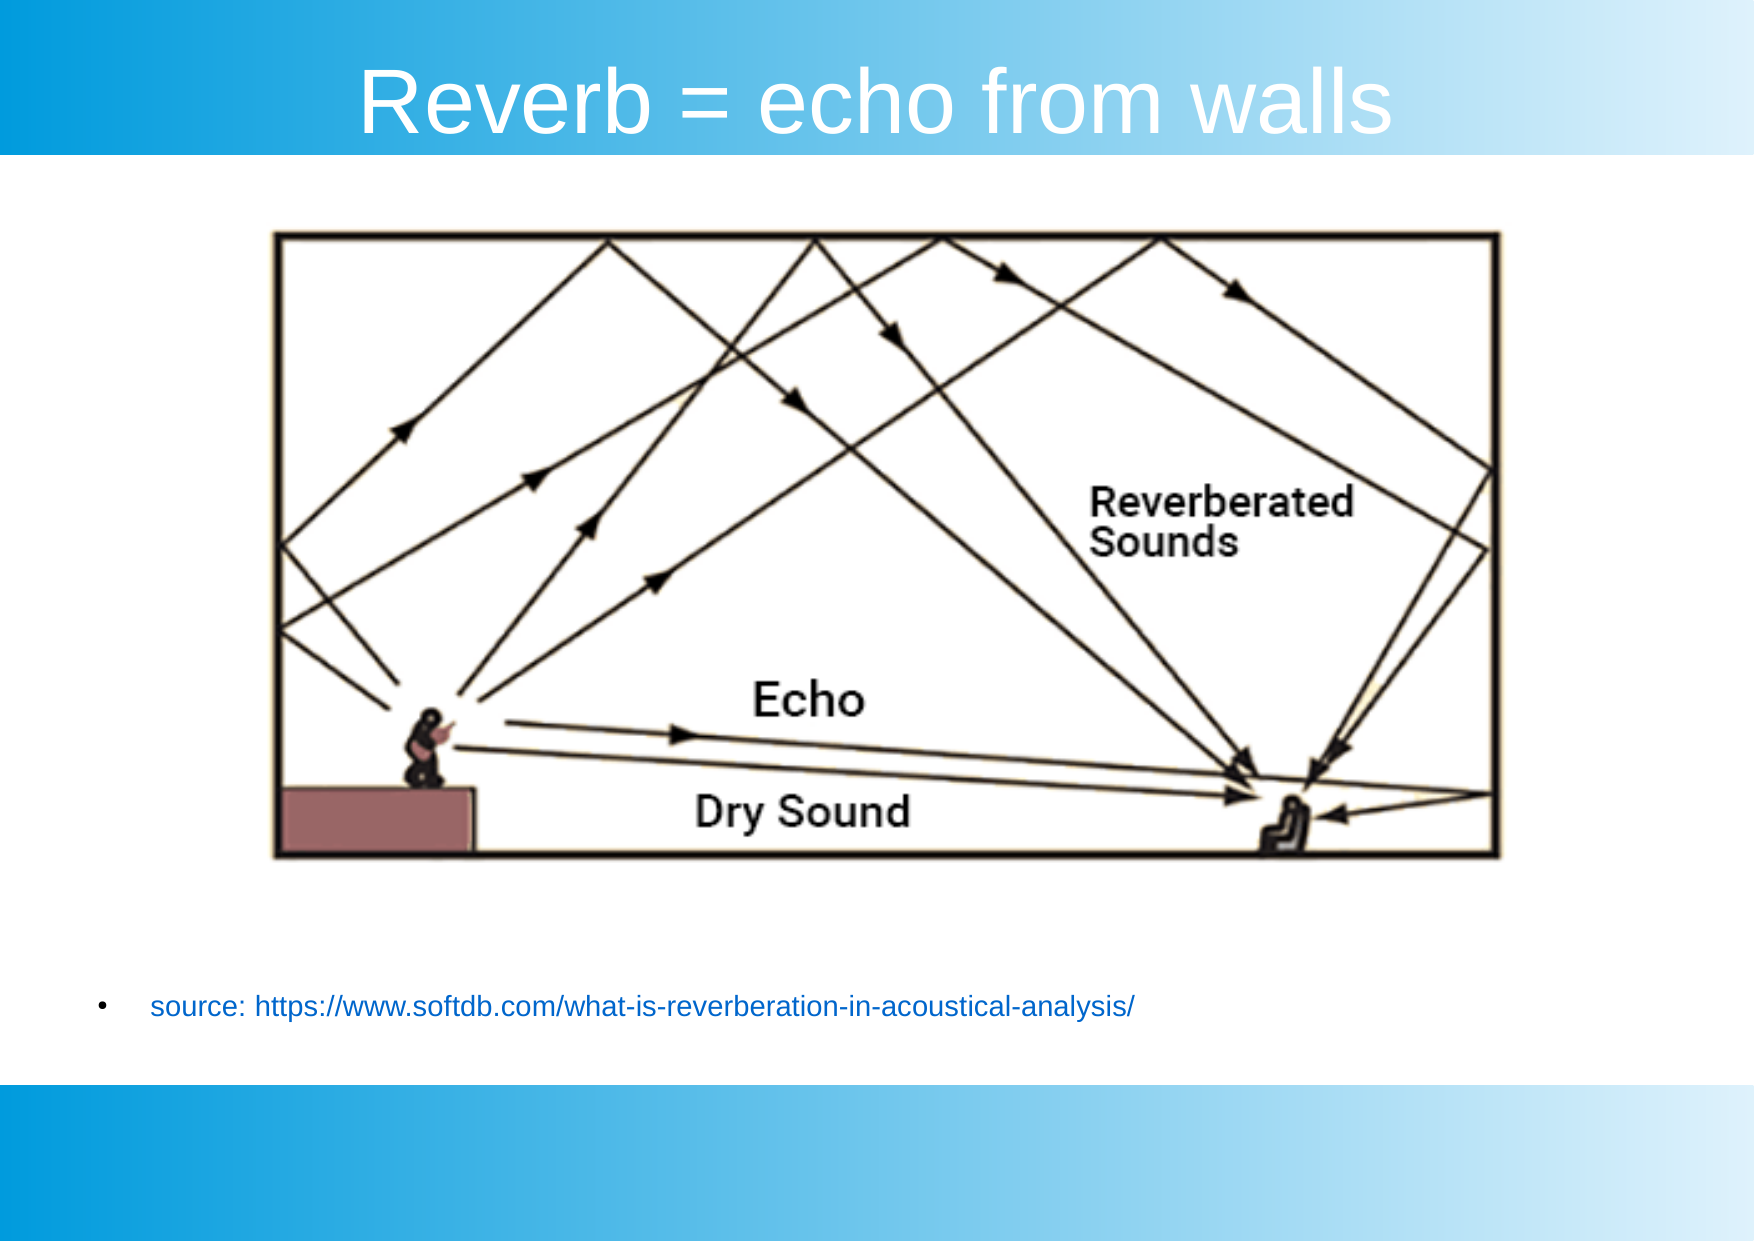

# Reverb = echo from walls
source: https://www.softdb.com/what-is-reverberation-in-acoustical-analysis/